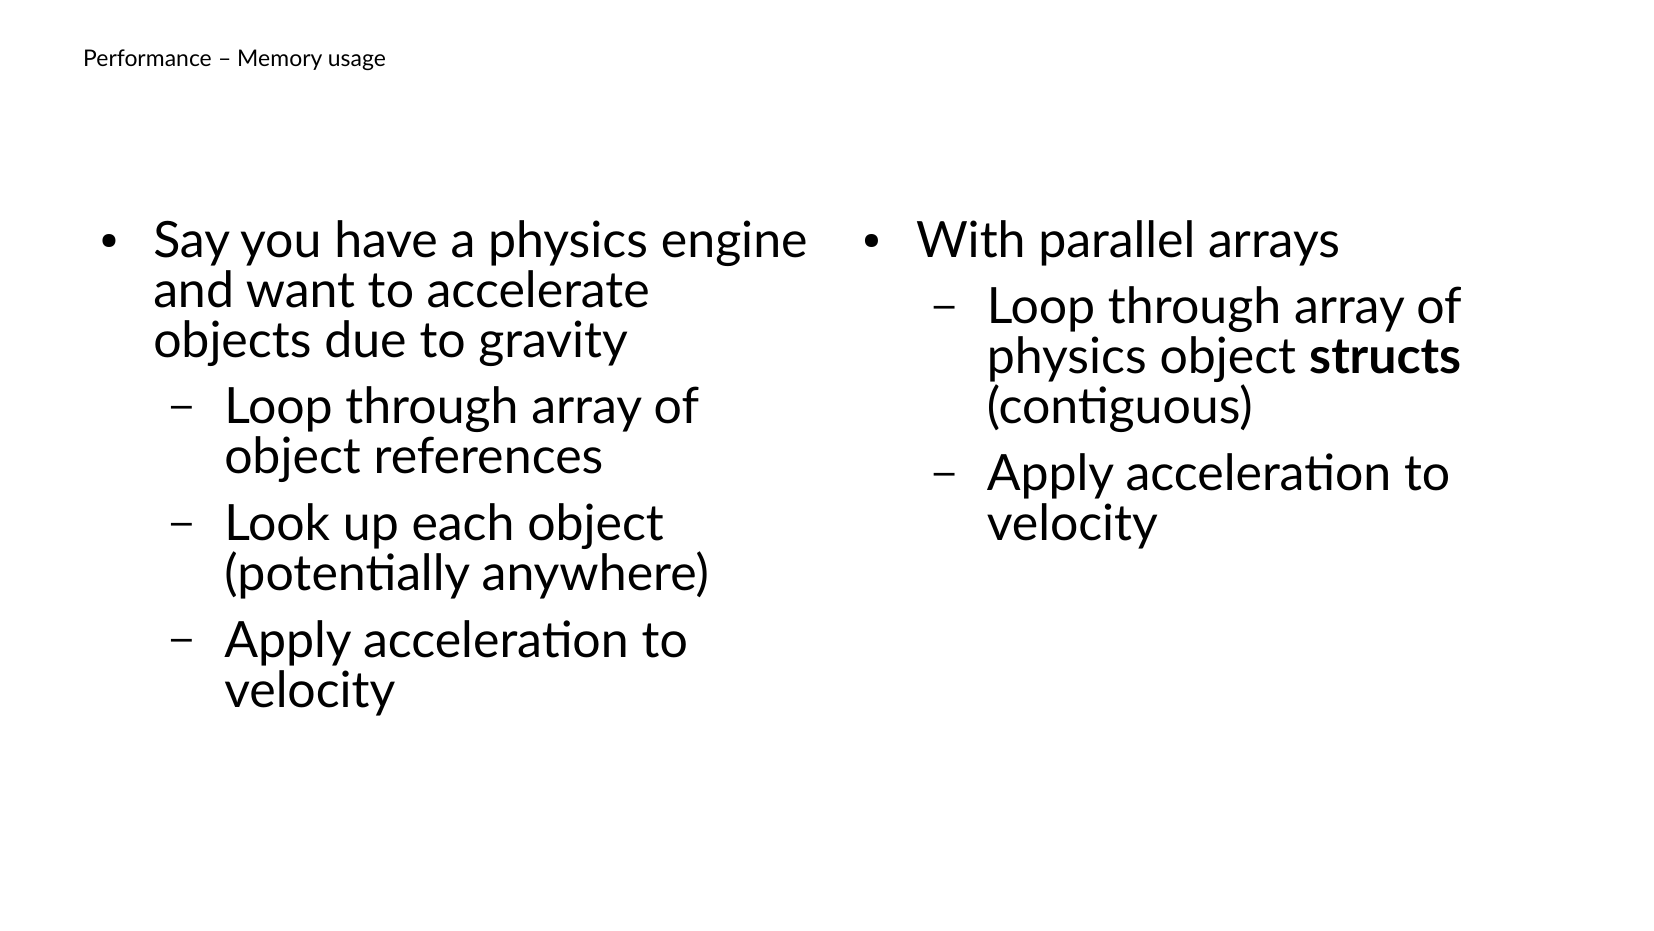

# Performance – Memory usage
Say you have a physics engine and want to accelerate objects due to gravity
Loop through array of object references
Look up each object (potentially anywhere)
Apply acceleration to velocity
With parallel arrays
Loop through array of physics object structs (contiguous)
Apply acceleration to velocity